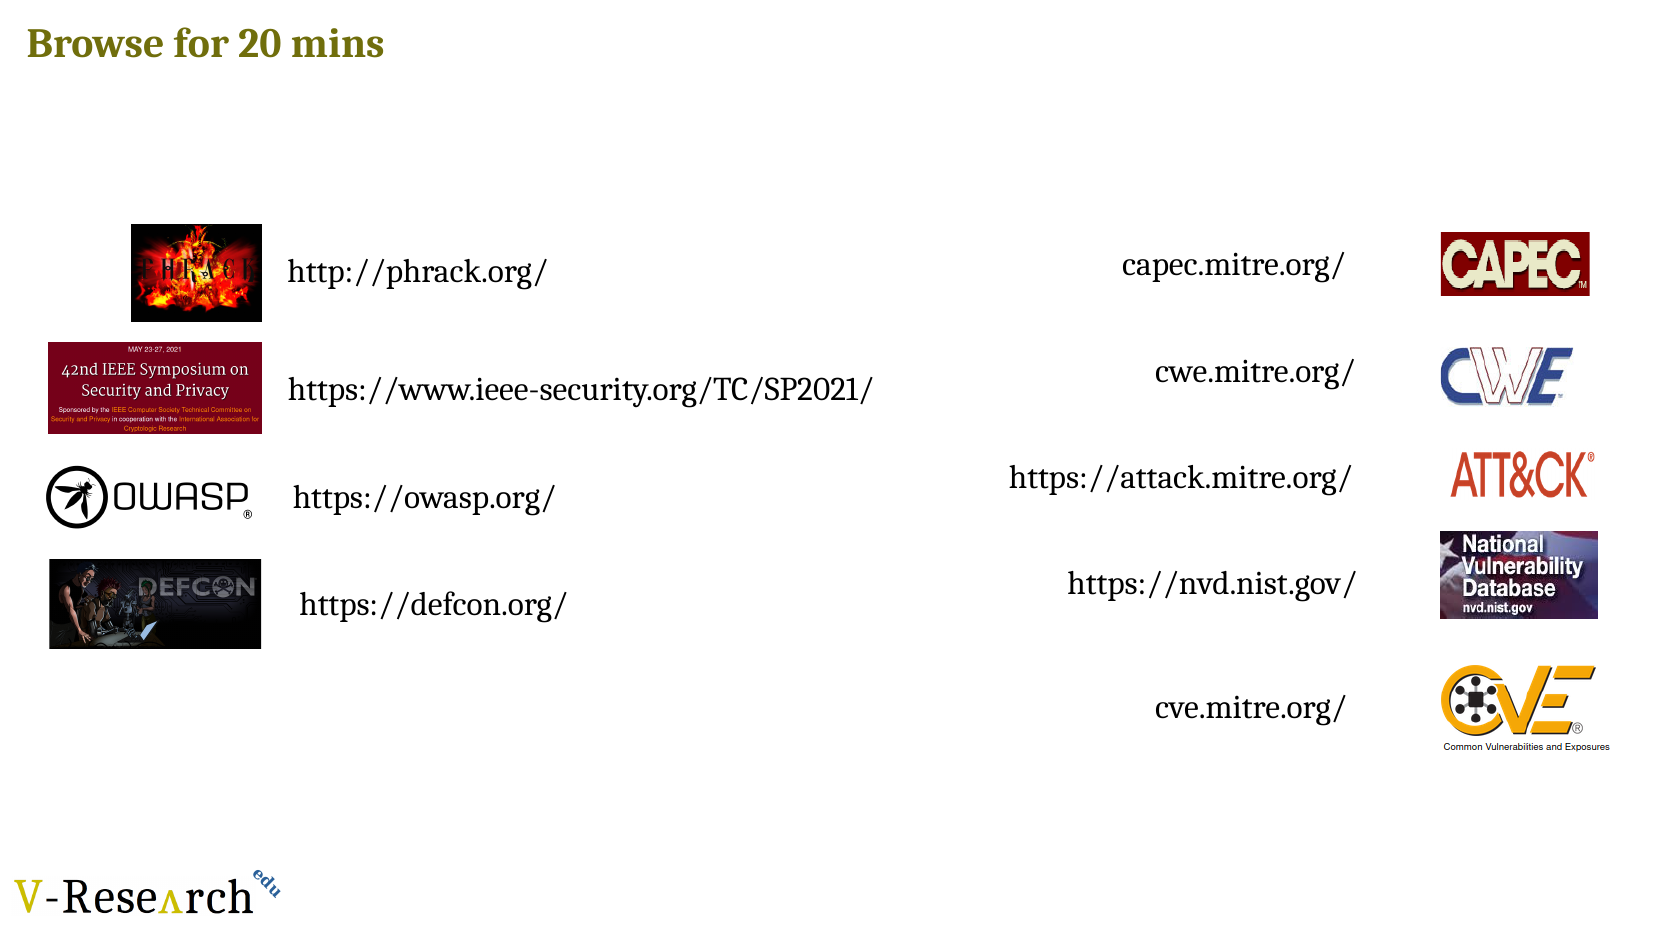

Browse for 20 mins
capec.mitre.org/
http://phrack.org/
cwe.mitre.org/
https://www.ieee-security.org/TC/SP2021/
https://attack.mitre.org/
https://owasp.org/
https://nvd.nist.gov/
https://defcon.org/
cve.mitre.org/
edu